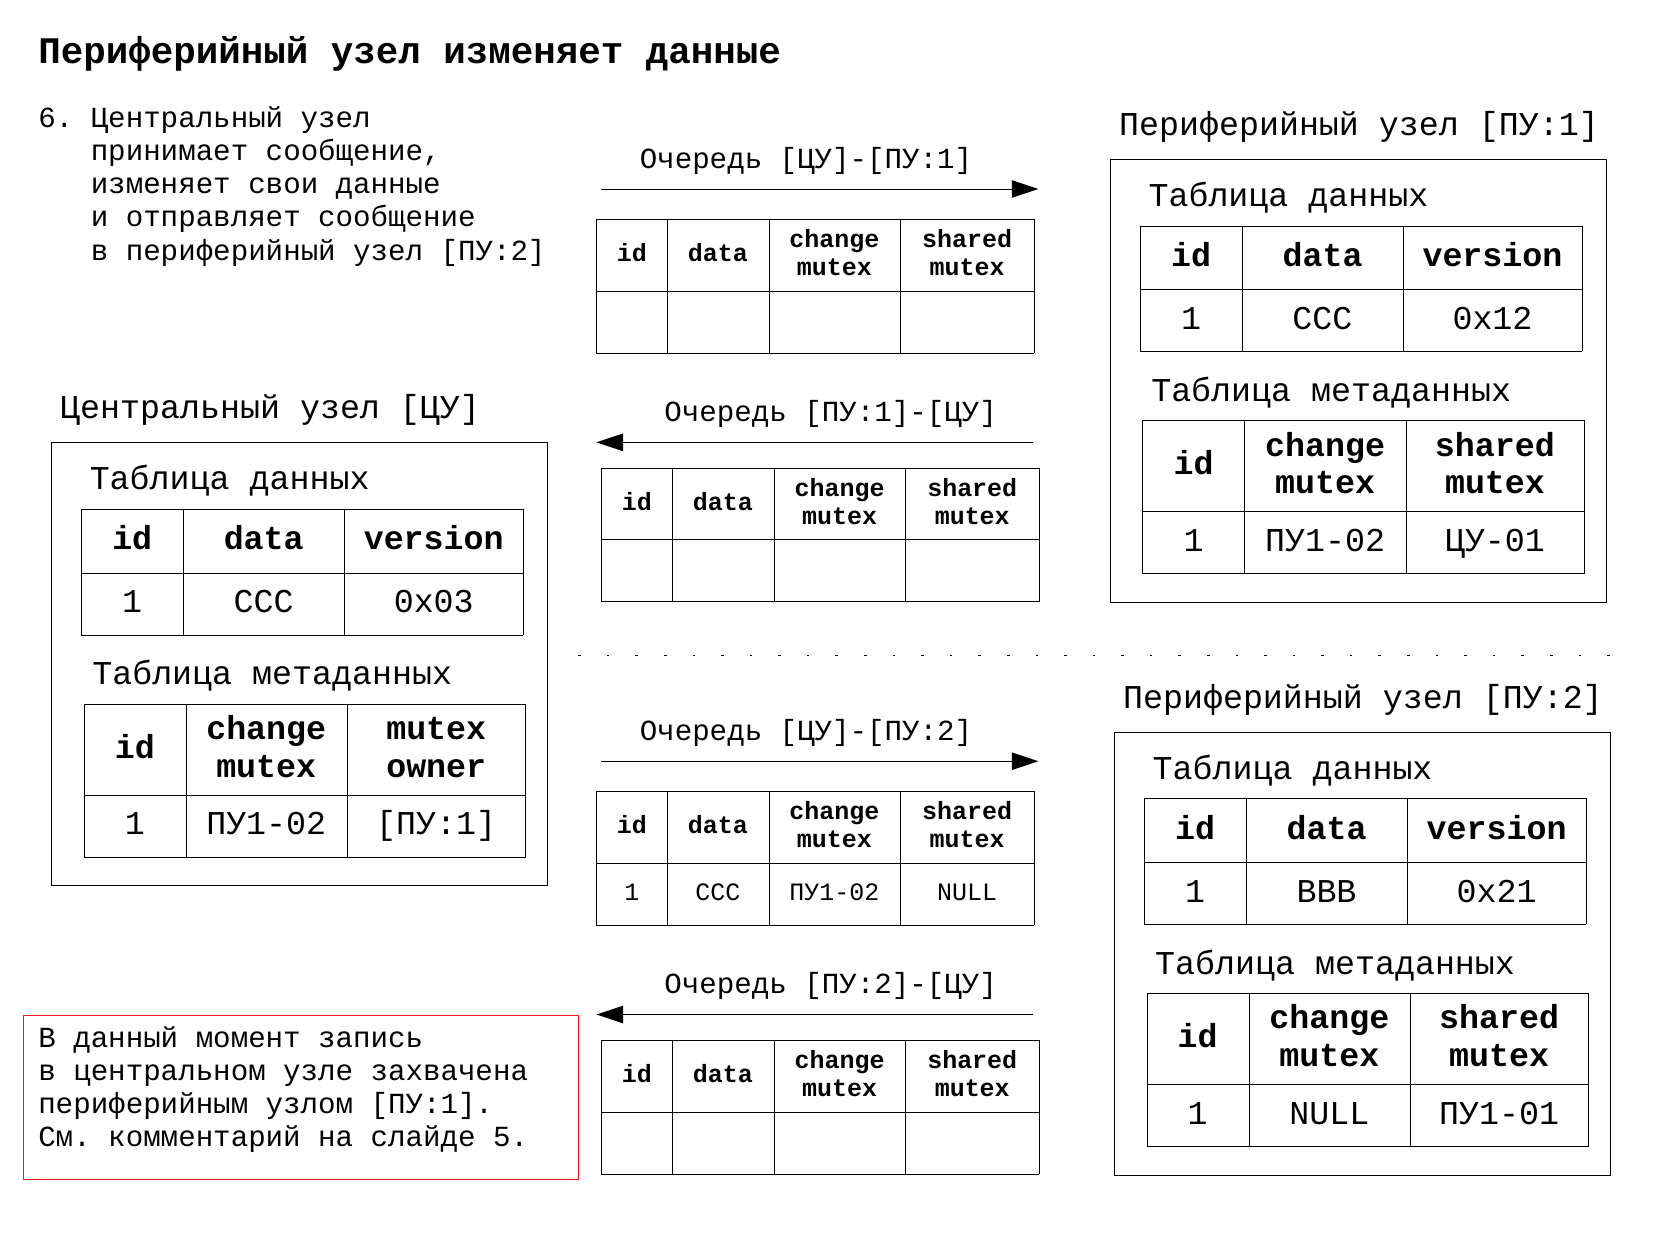

Периферийный узел изменяет данные
6. Центральный узел
 принимает сообщение,
 изменяет свои данные
 и отправляет сообщение
 в периферийный узел [ПУ:2]
Периферийный узел [ПУ:1]
Очередь [ЦУ]-[ПУ:1]
Таблица данных
| id | data | change mutex | shared mutex |
| --- | --- | --- | --- |
| | | | |
| id | data | version |
| --- | --- | --- |
| 1 | CCC | 0x12 |
Таблица метаданных
Центральный узел [ЦУ]
Очередь [ПУ:1]-[ЦУ]
| id | change mutex | shared mutex |
| --- | --- | --- |
| 1 | ПУ1-02 | ЦУ-01 |
Таблица данных
| id | data | change mutex | shared mutex |
| --- | --- | --- | --- |
| | | | |
| id | data | version |
| --- | --- | --- |
| 1 | CCC | 0x03 |
Таблица метаданных
Периферийный узел [ПУ:2]
| id | change mutex | mutex owner |
| --- | --- | --- |
| 1 | ПУ1-02 | [ПУ:1] |
Очередь [ЦУ]-[ПУ:2]
Таблица данных
| id | data | change mutex | shared mutex |
| --- | --- | --- | --- |
| 1 | CCC | ПУ1-02 | NULL |
| id | data | version |
| --- | --- | --- |
| 1 | BBB | 0x21 |
Таблица метаданных
Очередь [ПУ:2]-[ЦУ]
| id | change mutex | shared mutex |
| --- | --- | --- |
| 1 | NULL | ПУ1-01 |
В данный момент запись
в центральном узле захвачена
периферийным узлом [ПУ:1].
См. комментарий на слайде 5.
| id | data | change mutex | shared mutex |
| --- | --- | --- | --- |
| | | | |